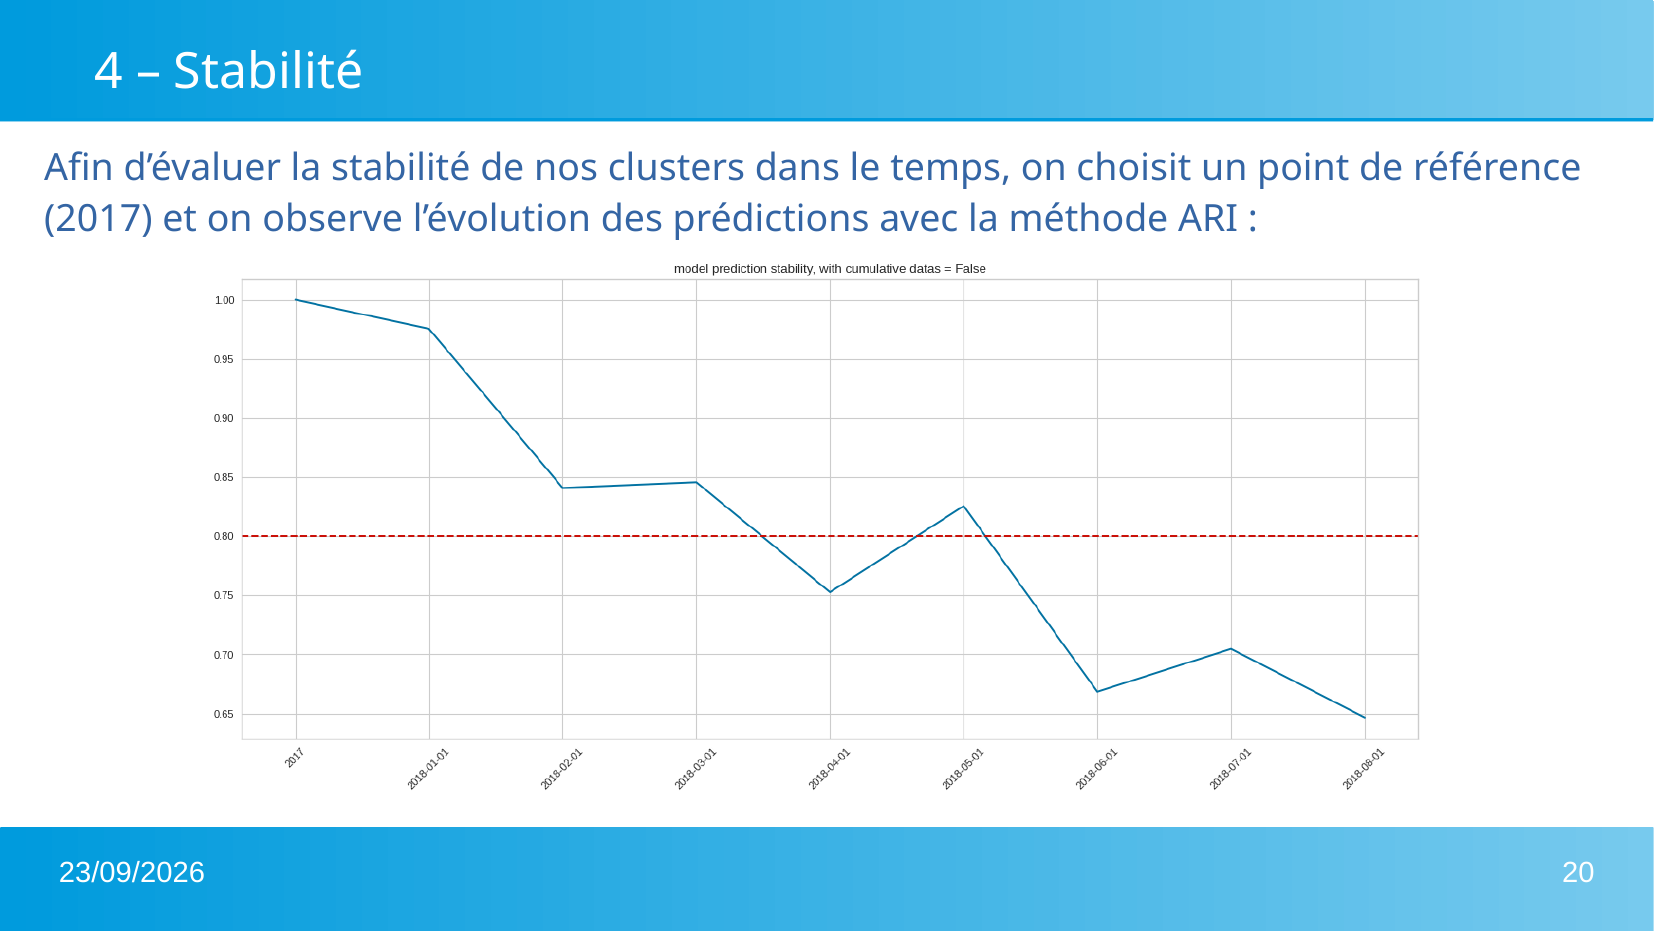

# 4 – Stabilité
Afin d’évaluer la stabilité de nos clusters dans le temps, on choisit un point de référence (2017) et on observe l’évolution des prédictions avec la méthode ARI :
20